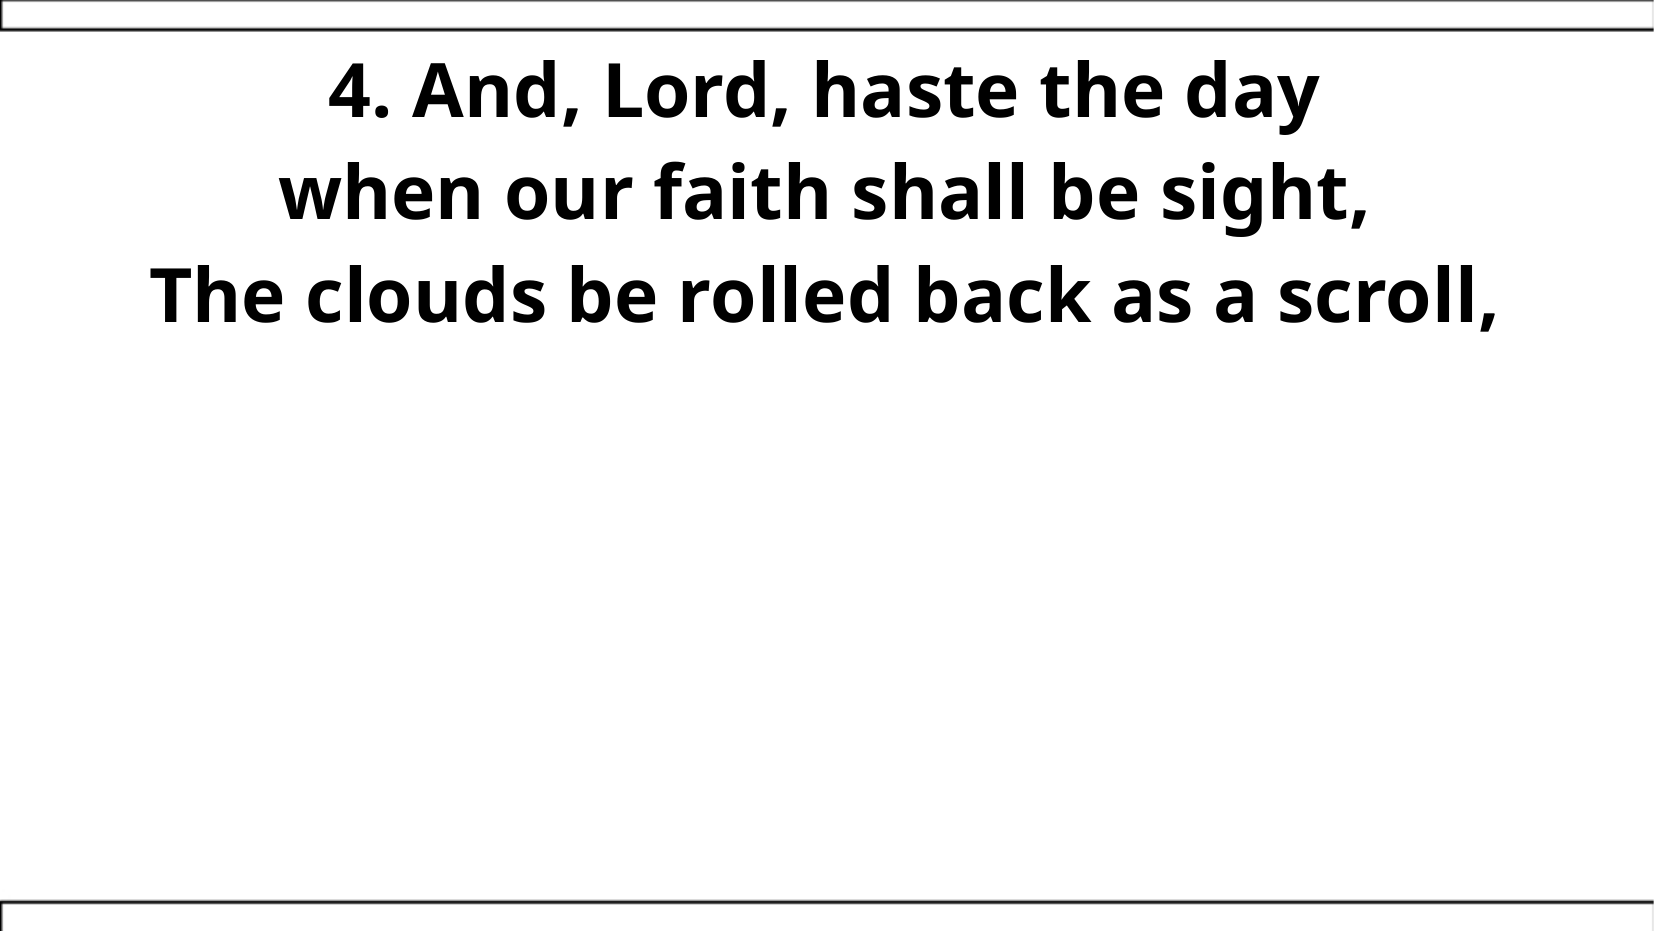

4. And, Lord, haste the day
when our faith shall be sight,
The clouds be rolled back as a scroll,